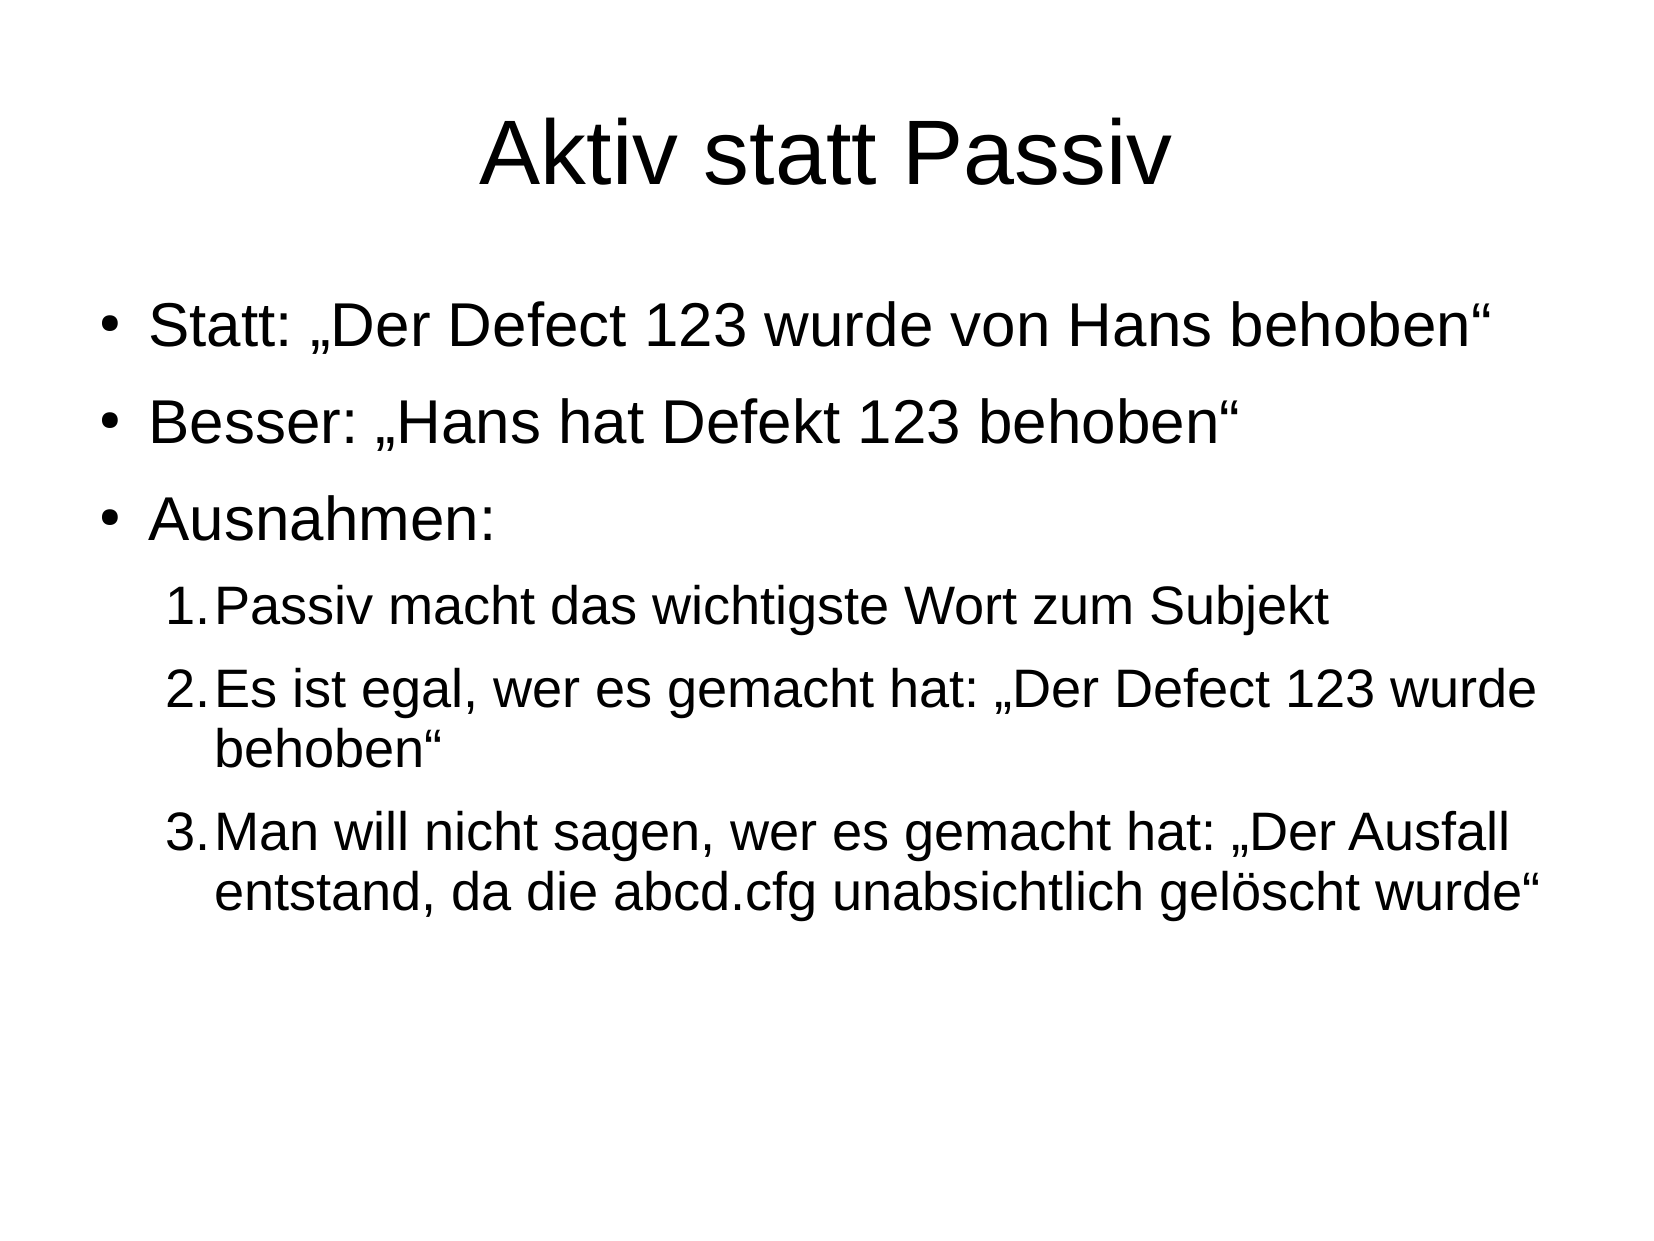

# Aktiv statt Passiv
Statt: „Der Defect 123 wurde von Hans behoben“
Besser: „Hans hat Defekt 123 behoben“
Ausnahmen:
Passiv macht das wichtigste Wort zum Subjekt
Es ist egal, wer es gemacht hat: „Der Defect 123 wurde behoben“
Man will nicht sagen, wer es gemacht hat: „Der Ausfall entstand, da die abcd.cfg unabsichtlich gelöscht wurde“